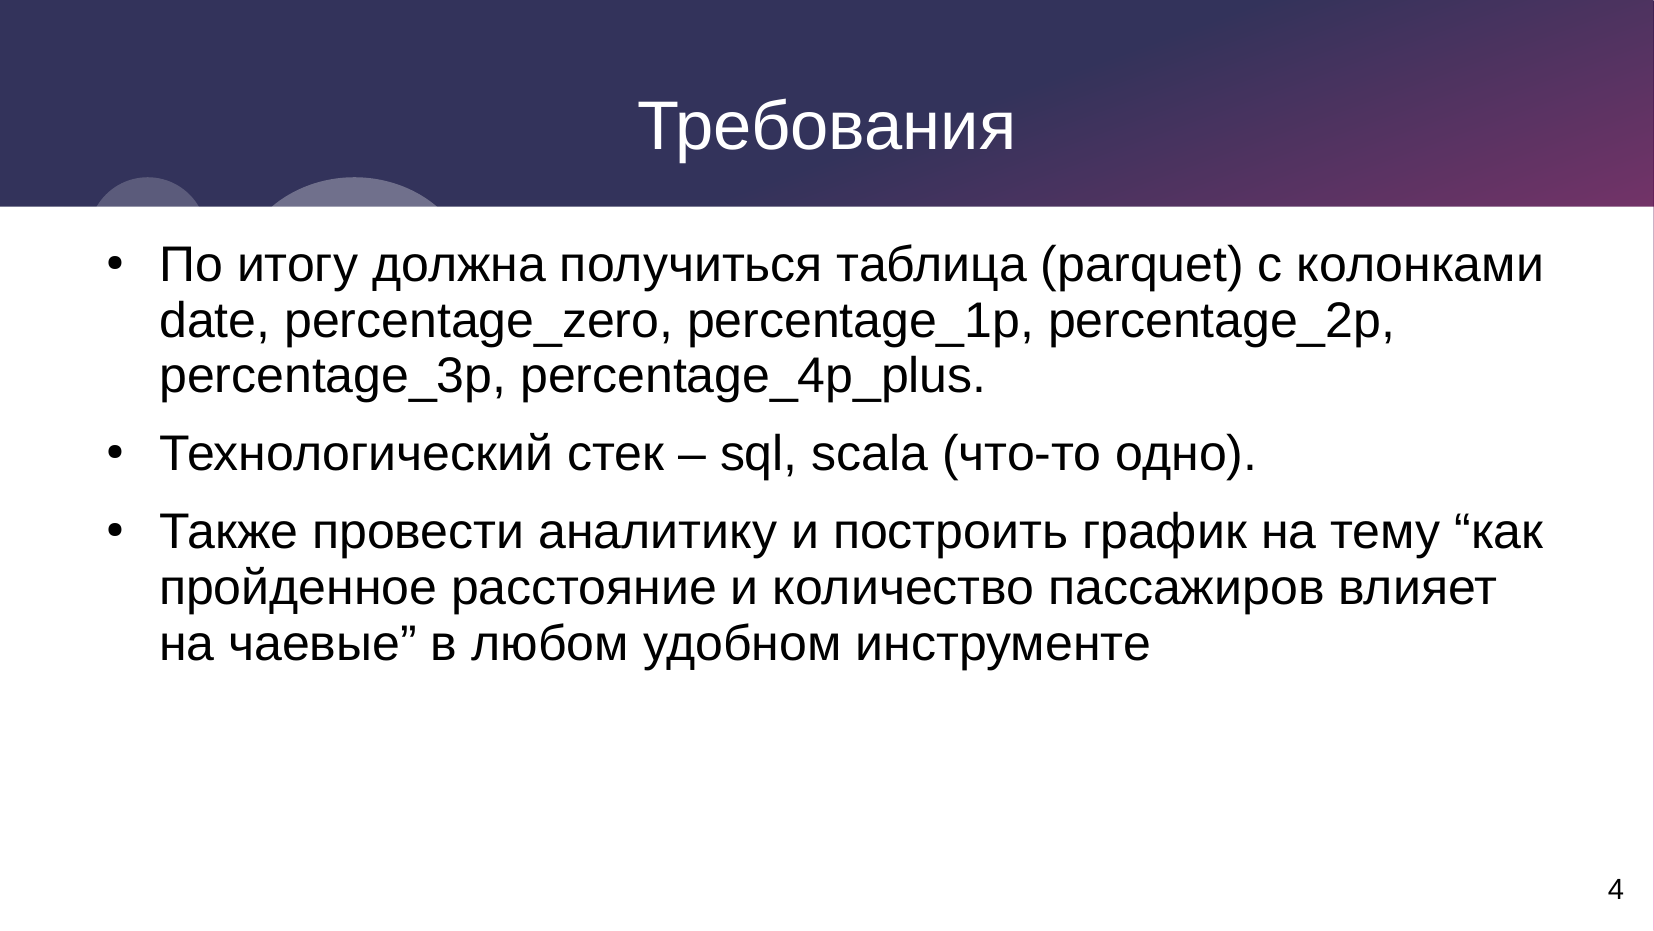

# Требования
По итогу должна получиться таблица (parquet) с колонками date, percentage_zero, percentage_1p, percentage_2p, percentage_3p, percentage_4p_plus.
Технологический стек – sql, scala (что-то одно).
Также провести аналитику и построить график на тему “как пройденное расстояние и количество пассажиров влияет на чаевые” в любом удобном инструменте